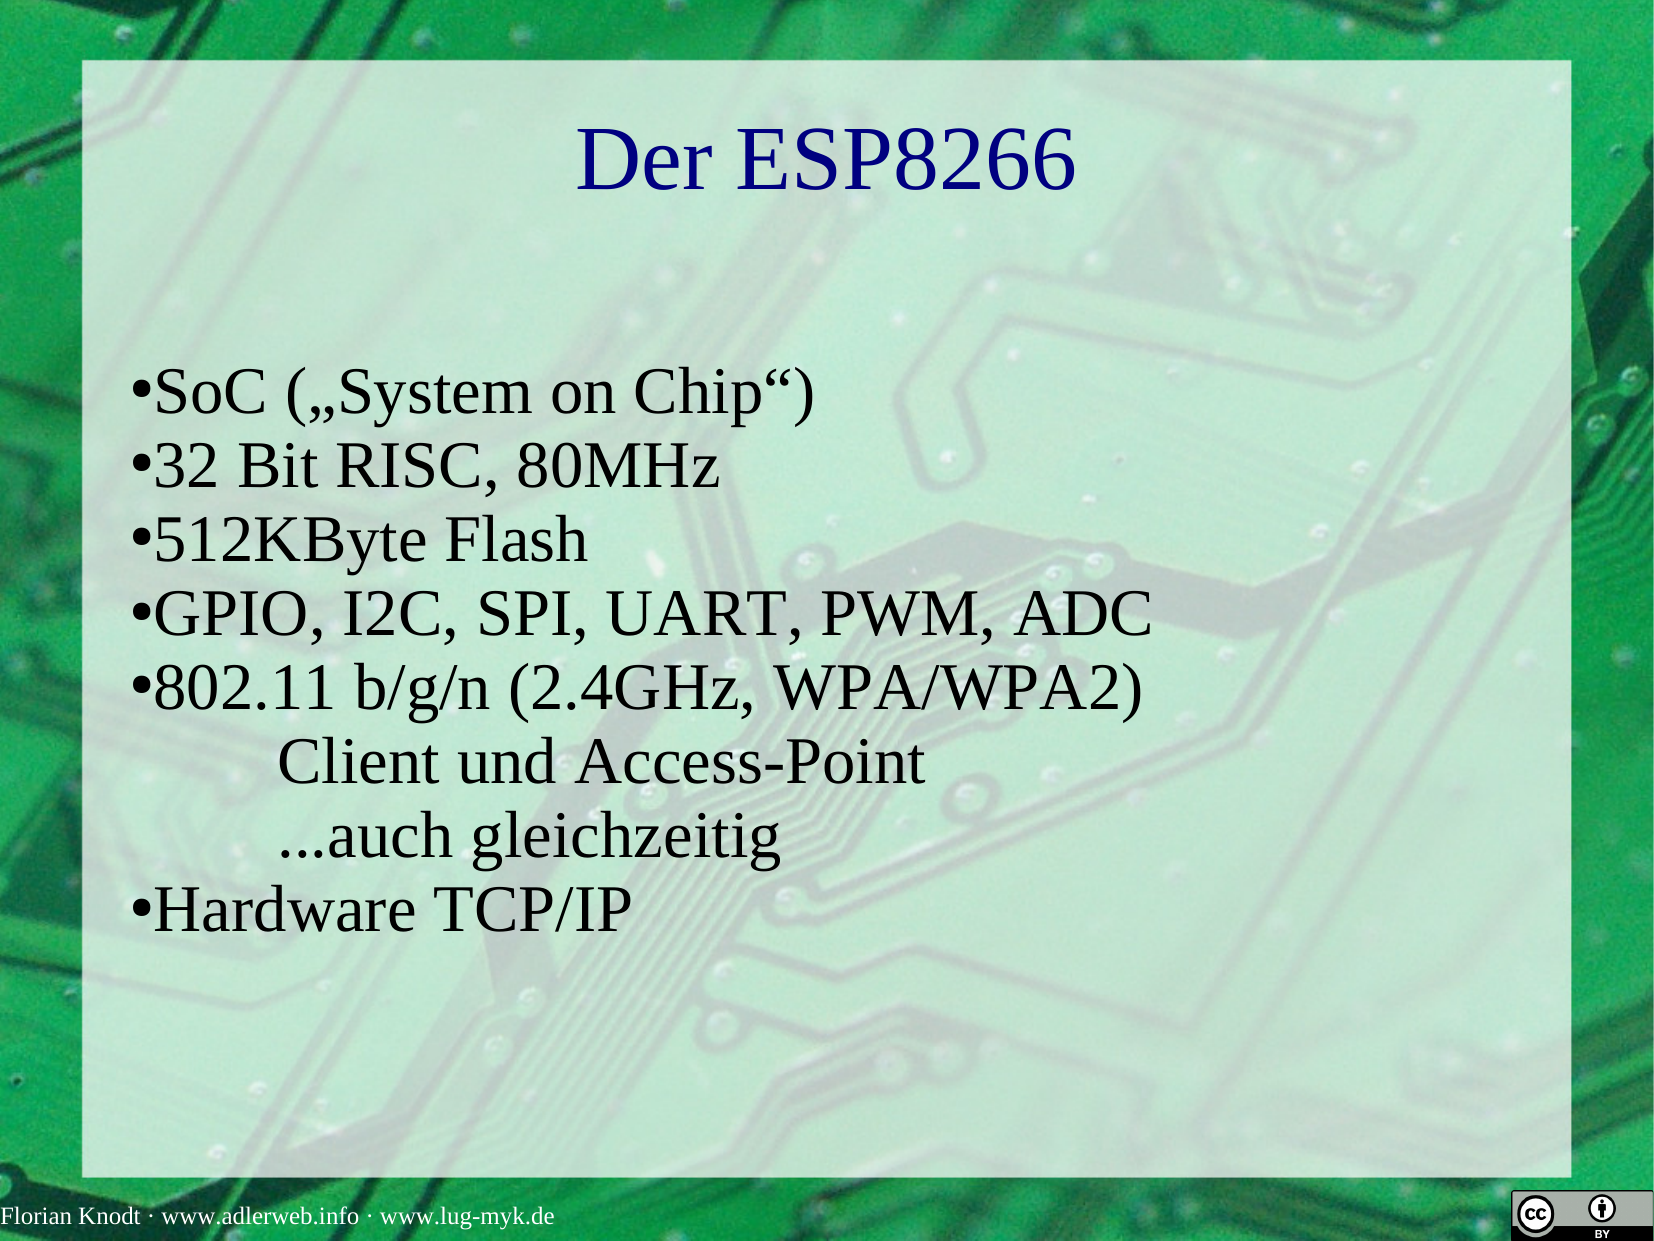

# Der ESP8266
SoC („System on Chip“)
32 Bit RISC, 80MHz
512KByte Flash
GPIO, I2C, SPI, UART, PWM, ADC
802.11 b/g/n (2.4GHz, WPA/WPA2)
		Client und Access-Point
 		...auch gleichzeitig
Hardware TCP/IP